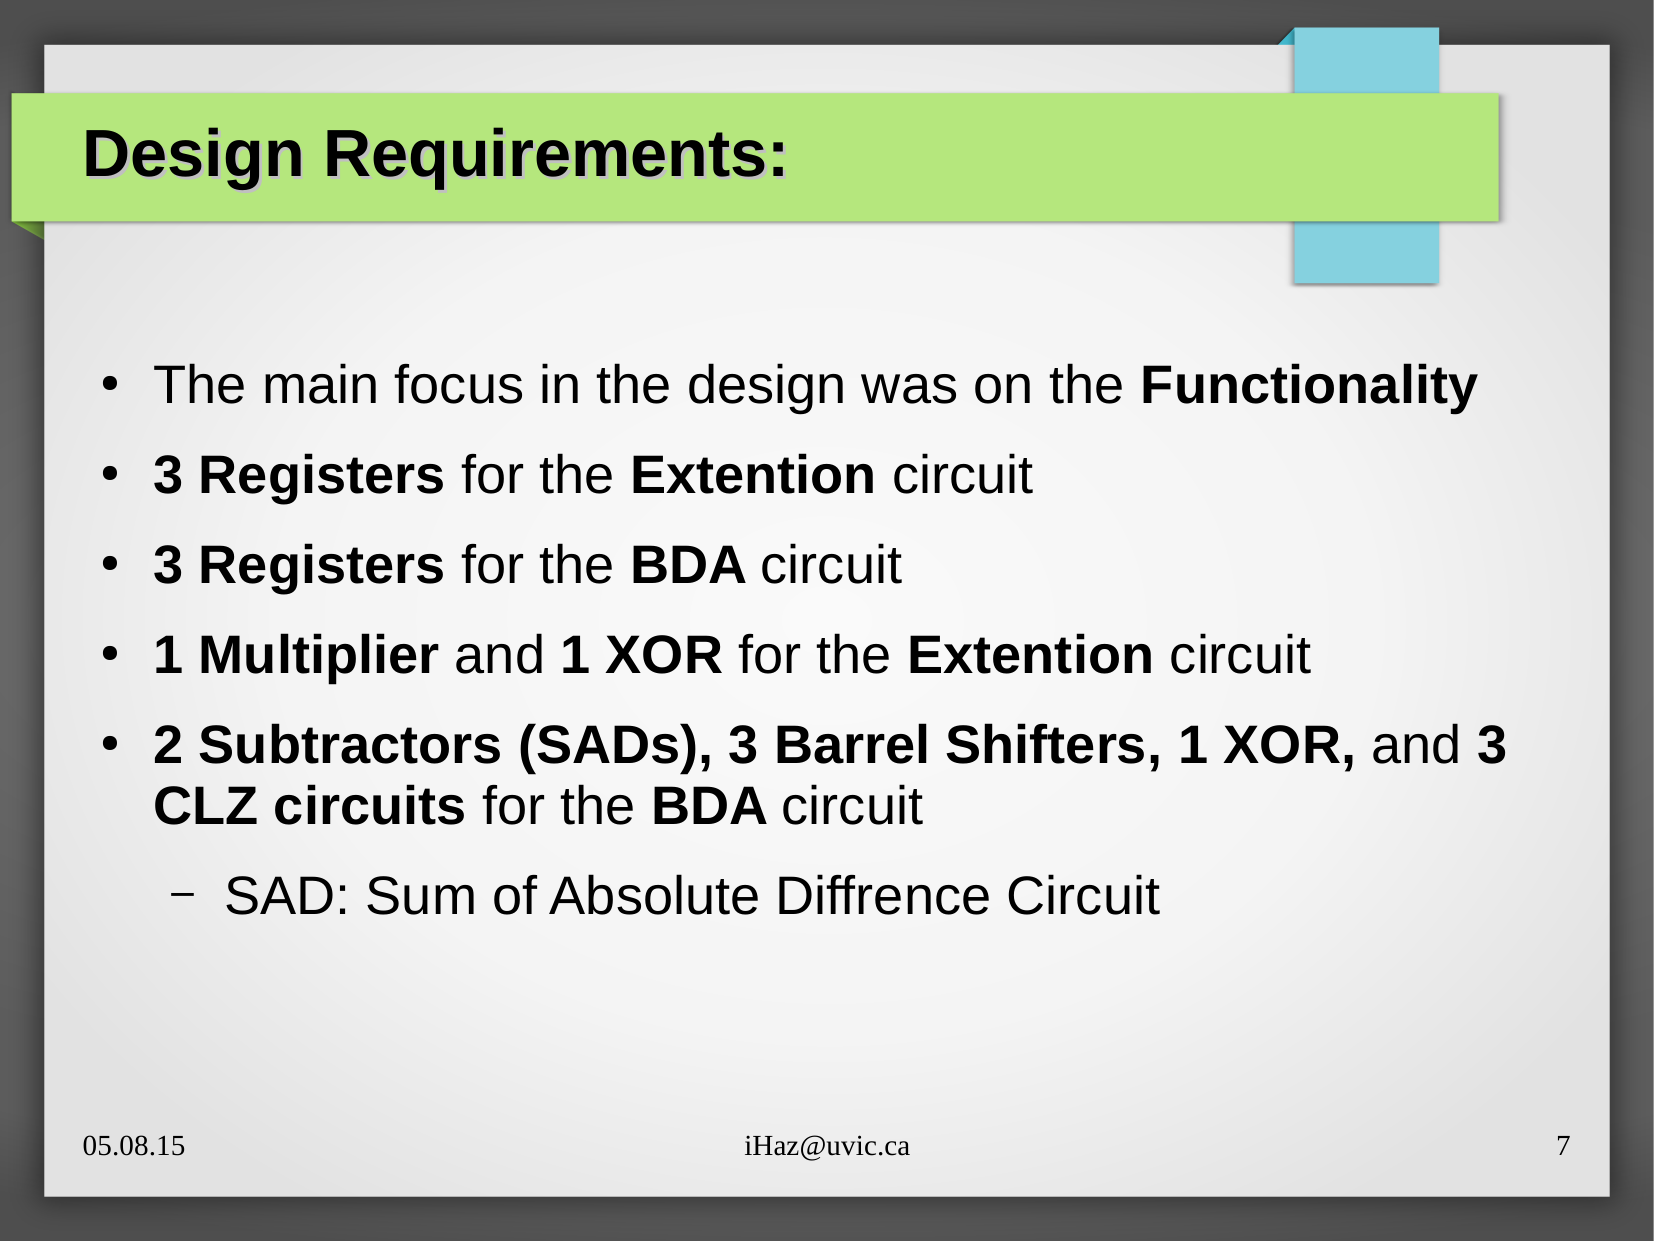

# Design Requirements:
The main focus in the design was on the Functionality
3 Registers for the Extention circuit
3 Registers for the BDA circuit
1 Multiplier and 1 XOR for the Extention circuit
2 Subtractors (SADs), 3 Barrel Shifters, 1 XOR, and 3 CLZ circuits for the BDA circuit
SAD: Sum of Absolute Diffrence Circuit
05.08.15
iHaz@uvic.ca
7